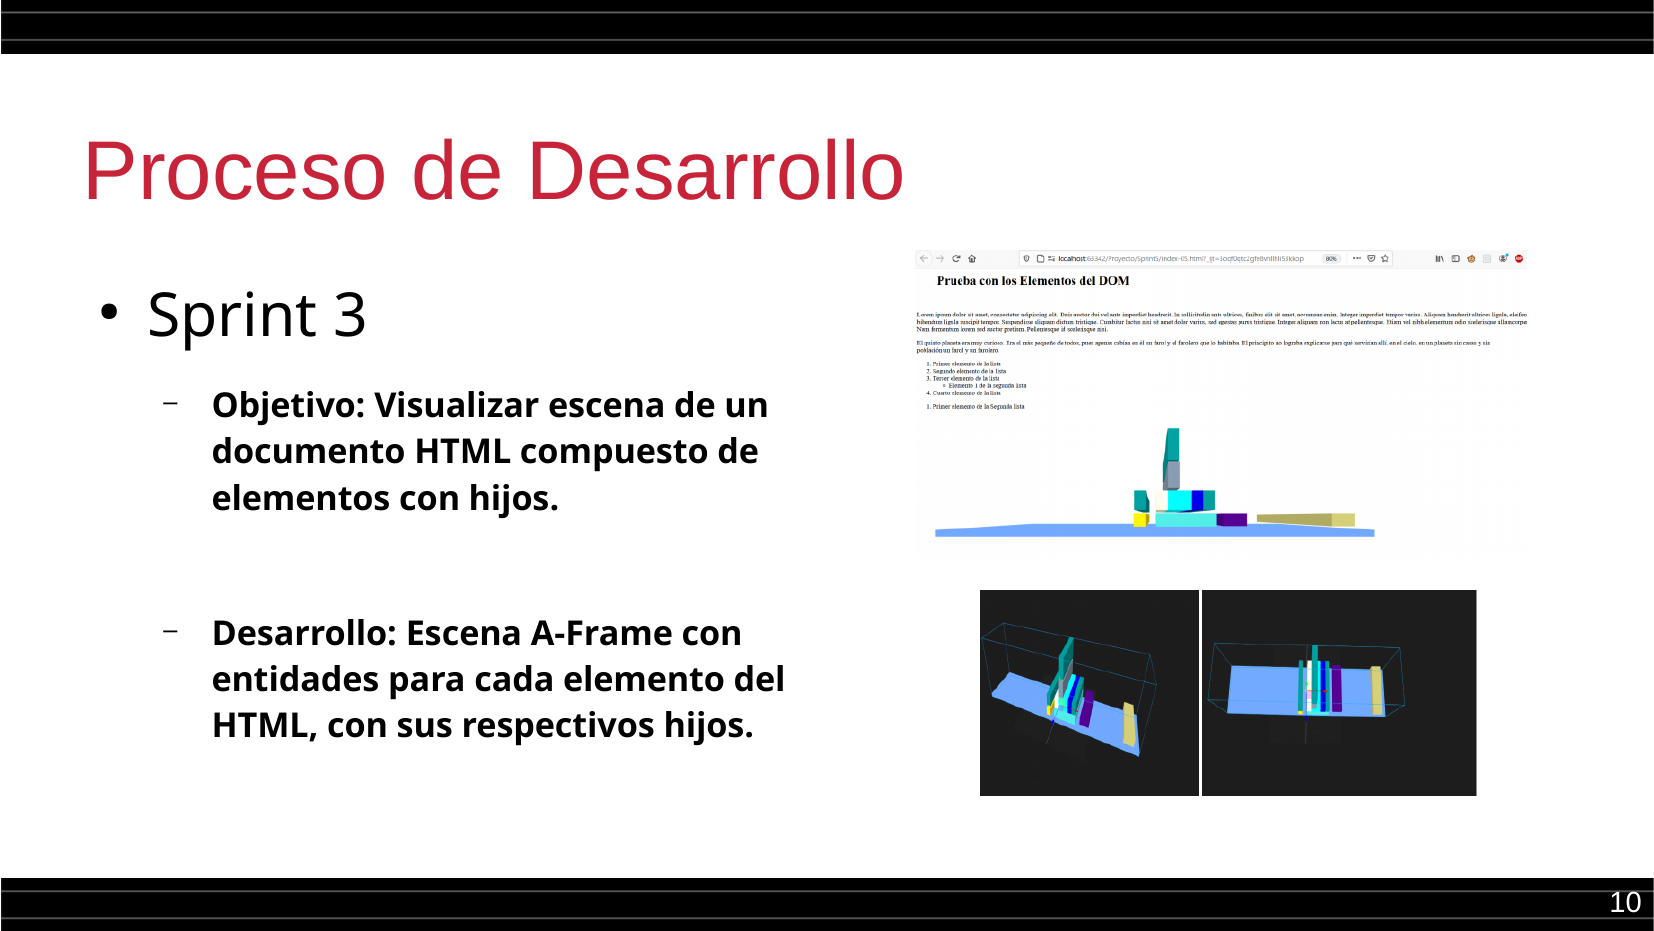

# Proceso de Desarrollo
Sprint 3
Objetivo: Visualizar escena de un documento HTML compuesto de elementos con hijos.
Desarrollo: Escena A-Frame con entidades para cada elemento del HTML, con sus respectivos hijos.